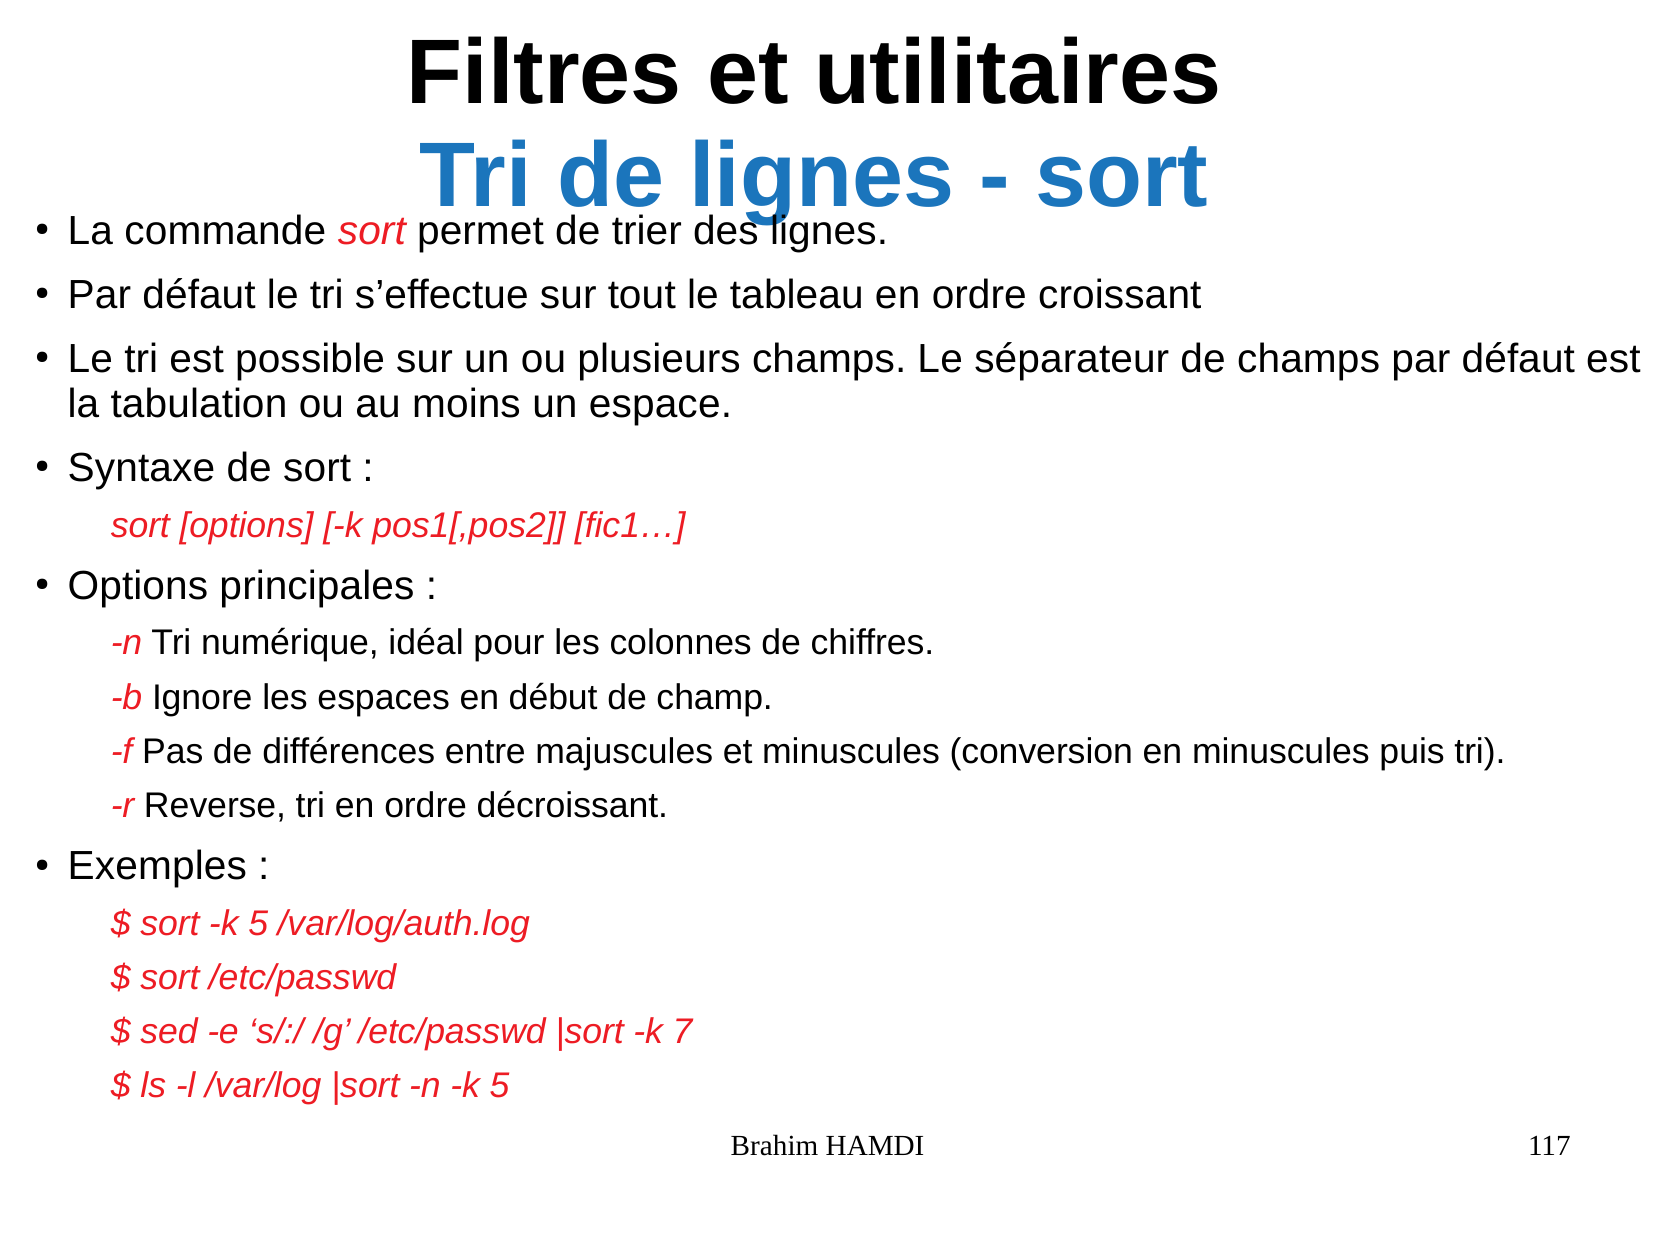

# Filtres et utilitaires Tri de lignes - sort
La commande sort permet de trier des lignes.
Par défaut le tri s’effectue sur tout le tableau en ordre croissant
Le tri est possible sur un ou plusieurs champs. Le séparateur de champs par défaut est la tabulation ou au moins un espace.
Syntaxe de sort :
sort [options] [-k pos1[,pos2]] [fic1…]
Options principales :
-n Tri numérique, idéal pour les colonnes de chiffres.
-b Ignore les espaces en début de champ.
-f Pas de différences entre majuscules et minuscules (conversion en minuscules puis tri).
-r Reverse, tri en ordre décroissant.
Exemples :
$ sort -k 5 /var/log/auth.log
$ sort /etc/passwd
$ sed -e ‘s/:/ /g’ /etc/passwd |sort -k 7
$ ls -l /var/log |sort -n -k 5
Brahim HAMDI
117